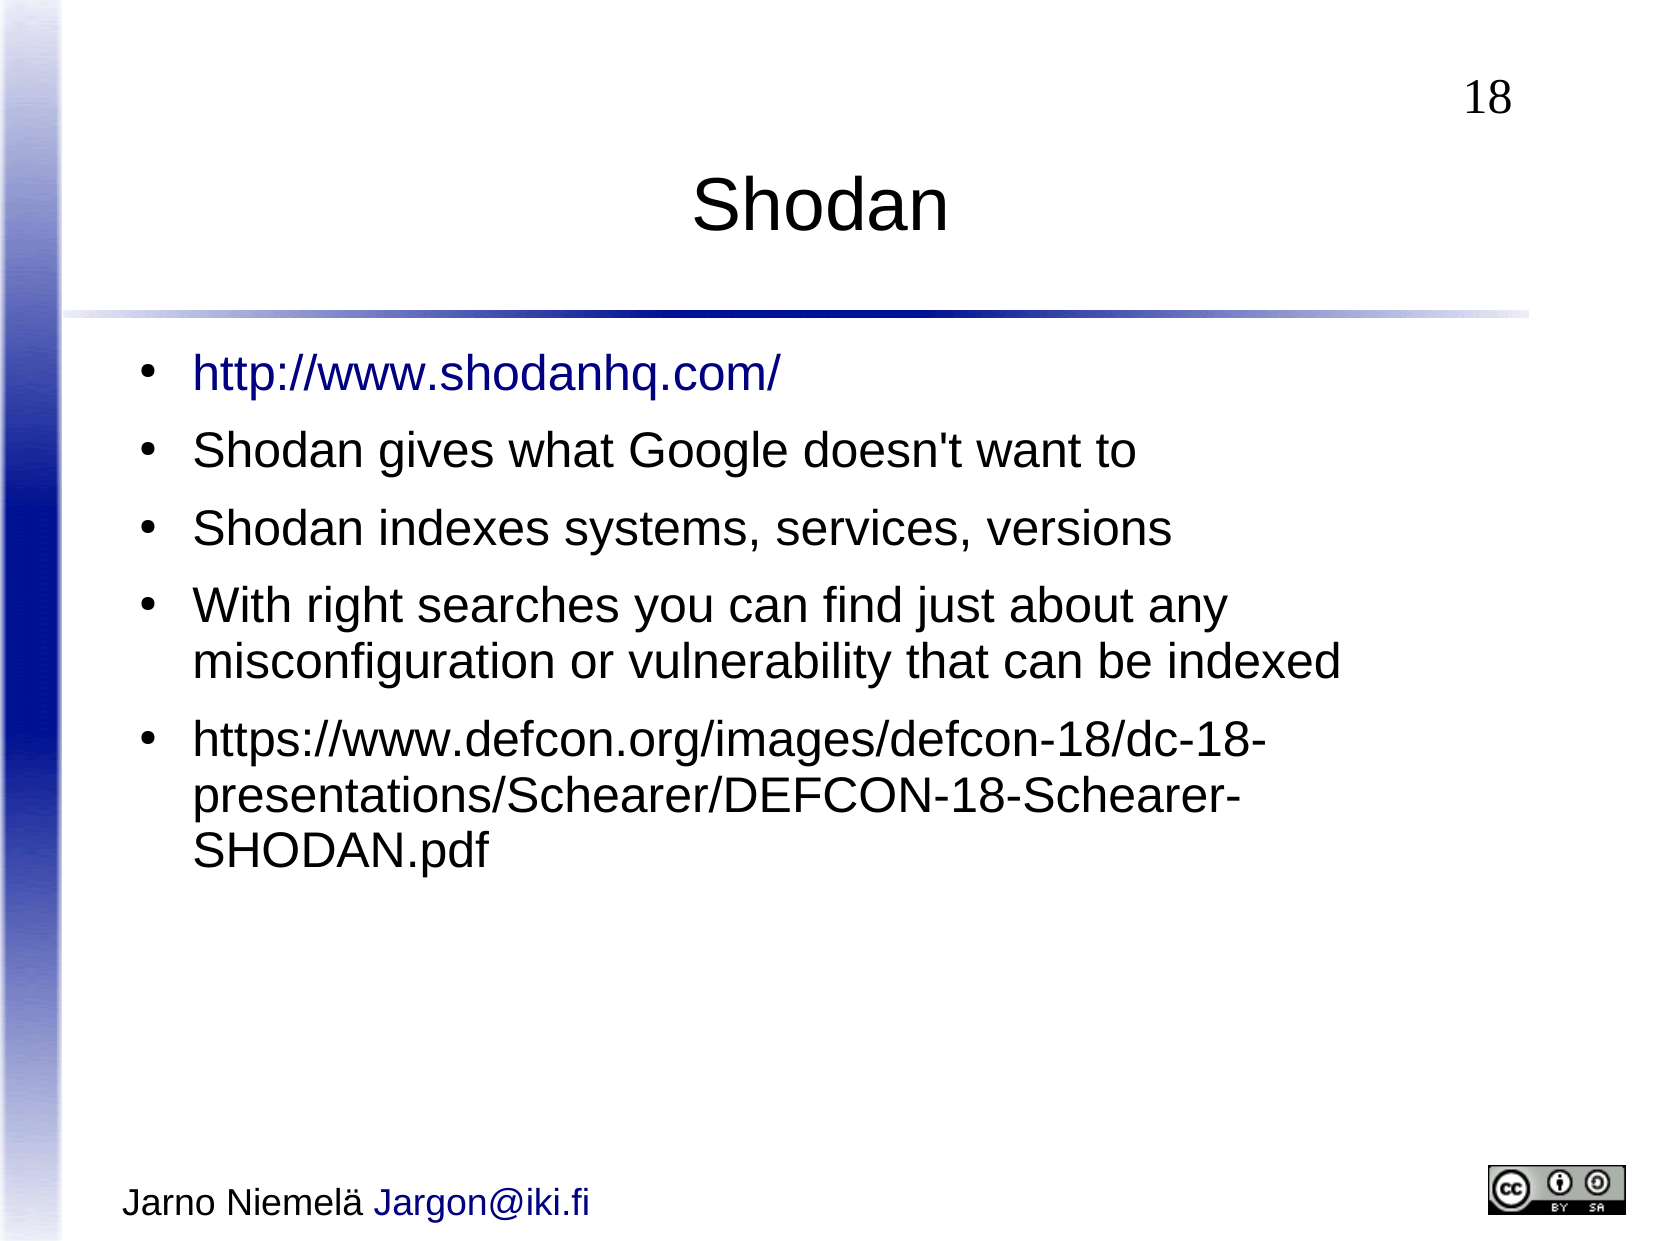

# Shodan
http://www.shodanhq.com/
Shodan gives what Google doesn't want to
Shodan indexes systems, services, versions
With right searches you can find just about any
misconfiguration or vulnerability that can be indexed
https://www.defcon.org/images/defcon-18/dc-18-presentations/Schearer/DEFCON-18-Schearer-SHODAN.pdf